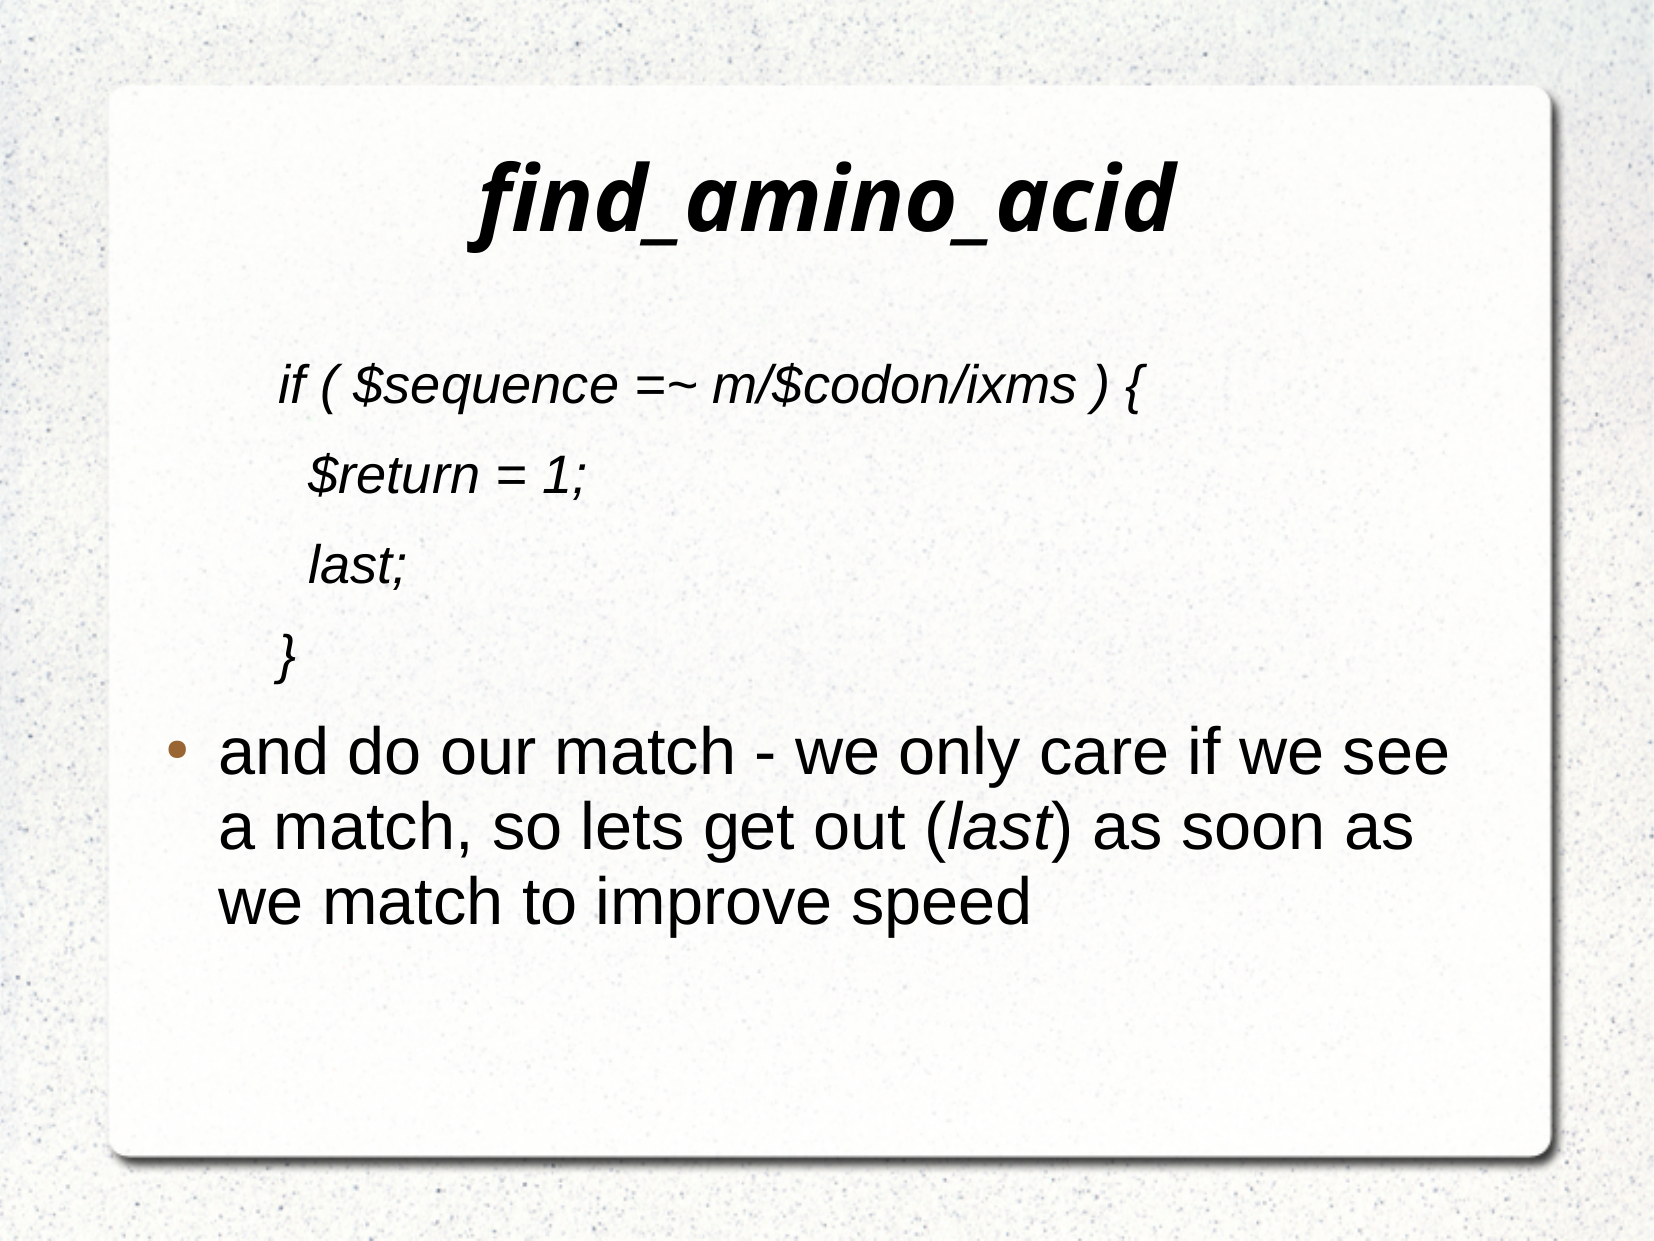

# find_amino_acid
 if ( $sequence =~ m/$codon/ixms ) {
 $return = 1;
 last;
 }
and do our match - we only care if we see a match, so lets get out (last) as soon as we match to improve speed